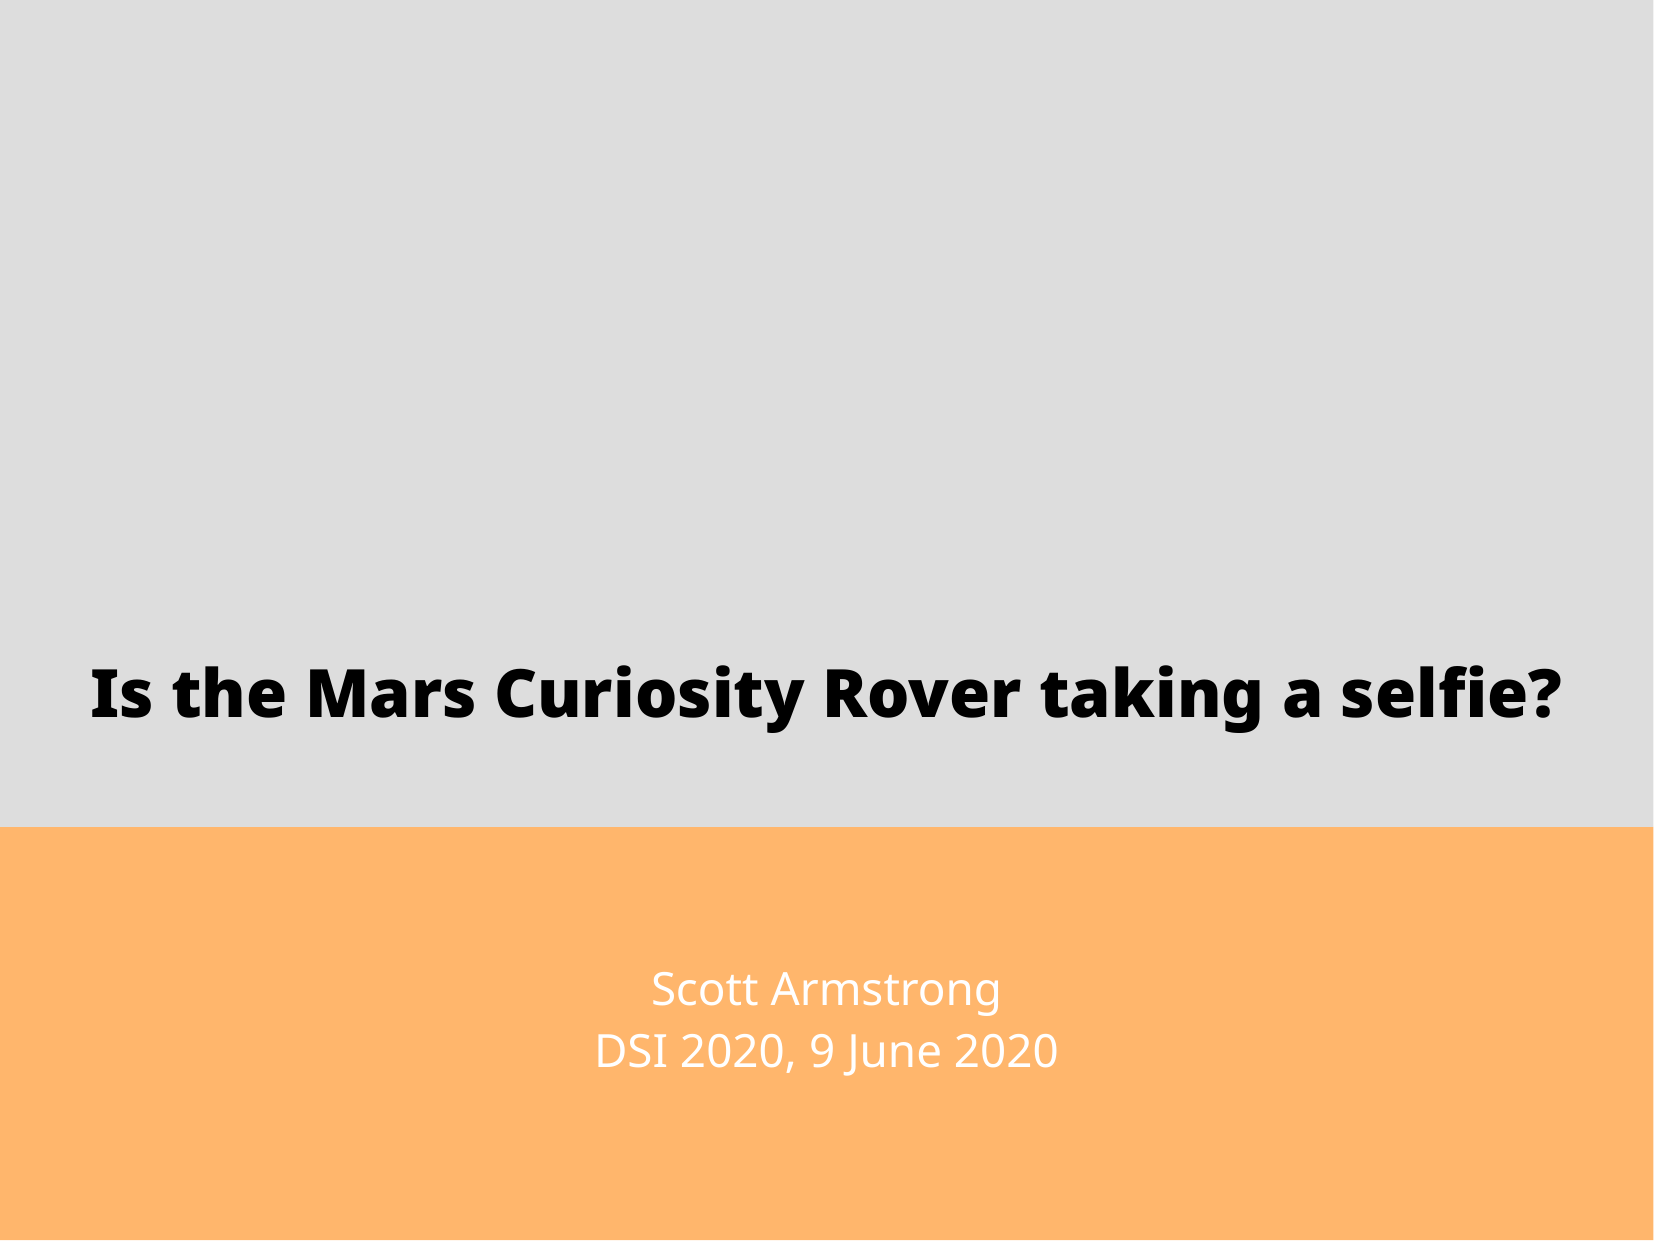

# Is the Mars Curiosity Rover taking a selfie?
Scott Armstrong
DSI 2020, 9 June 2020